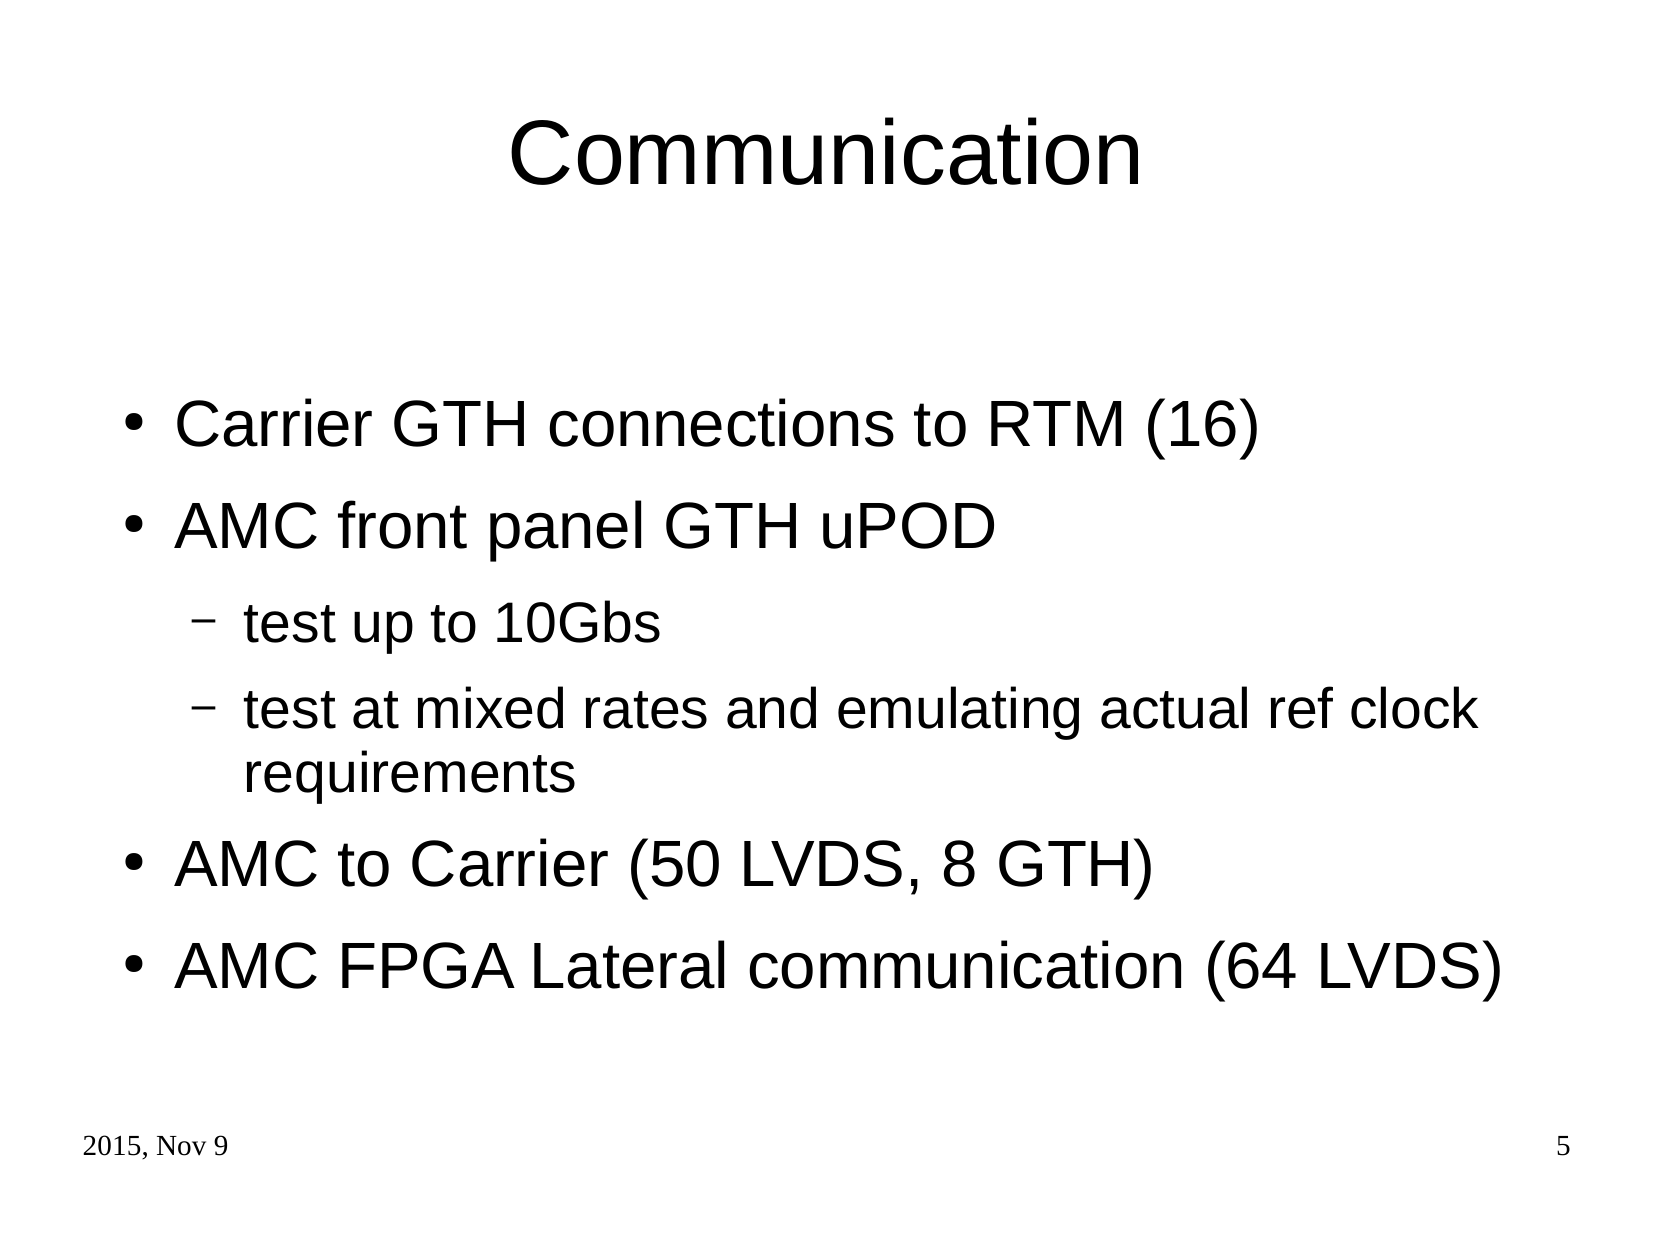

# Communication
Carrier GTH connections to RTM (16)
AMC front panel GTH uPOD
test up to 10Gbs
test at mixed rates and emulating actual ref clock requirements
AMC to Carrier (50 LVDS, 8 GTH)
AMC FPGA Lateral communication (64 LVDS)
2015, Nov 9
5